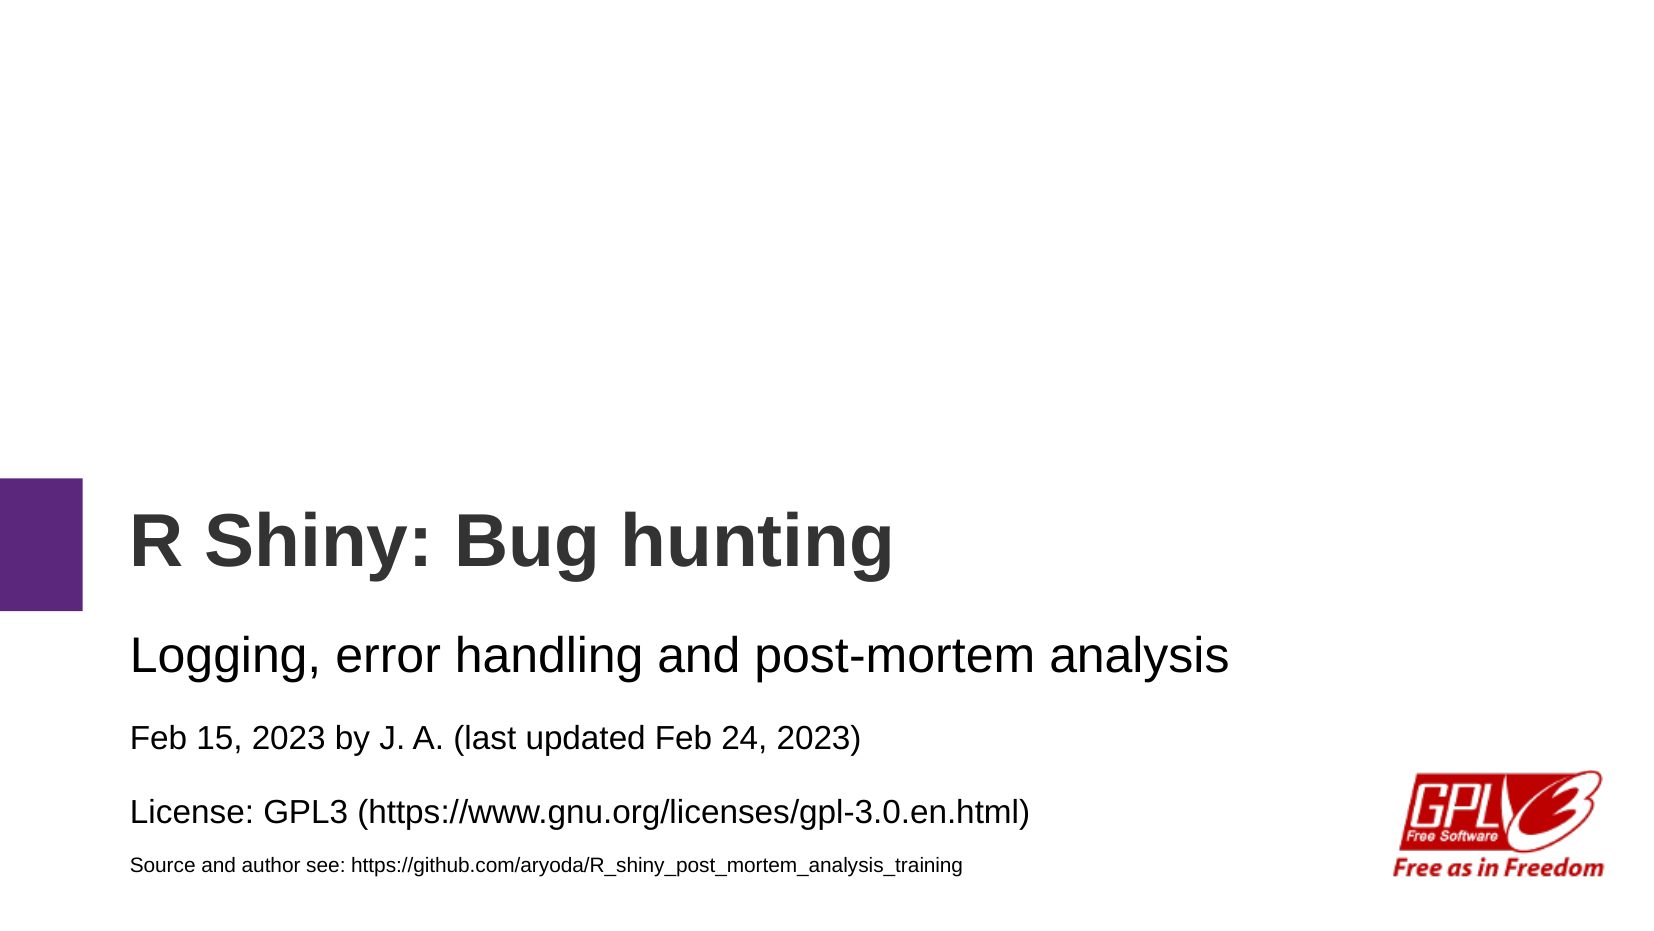

# R Shiny: Bug hunting
Logging, error handling and post-mortem analysis
Feb 15, 2023 by J. A. (last updated Feb 24, 2023)
License: GPL3 (https://www.gnu.org/licenses/gpl-3.0.en.html)
Source and author see: https://github.com/aryoda/R_shiny_post_mortem_analysis_training